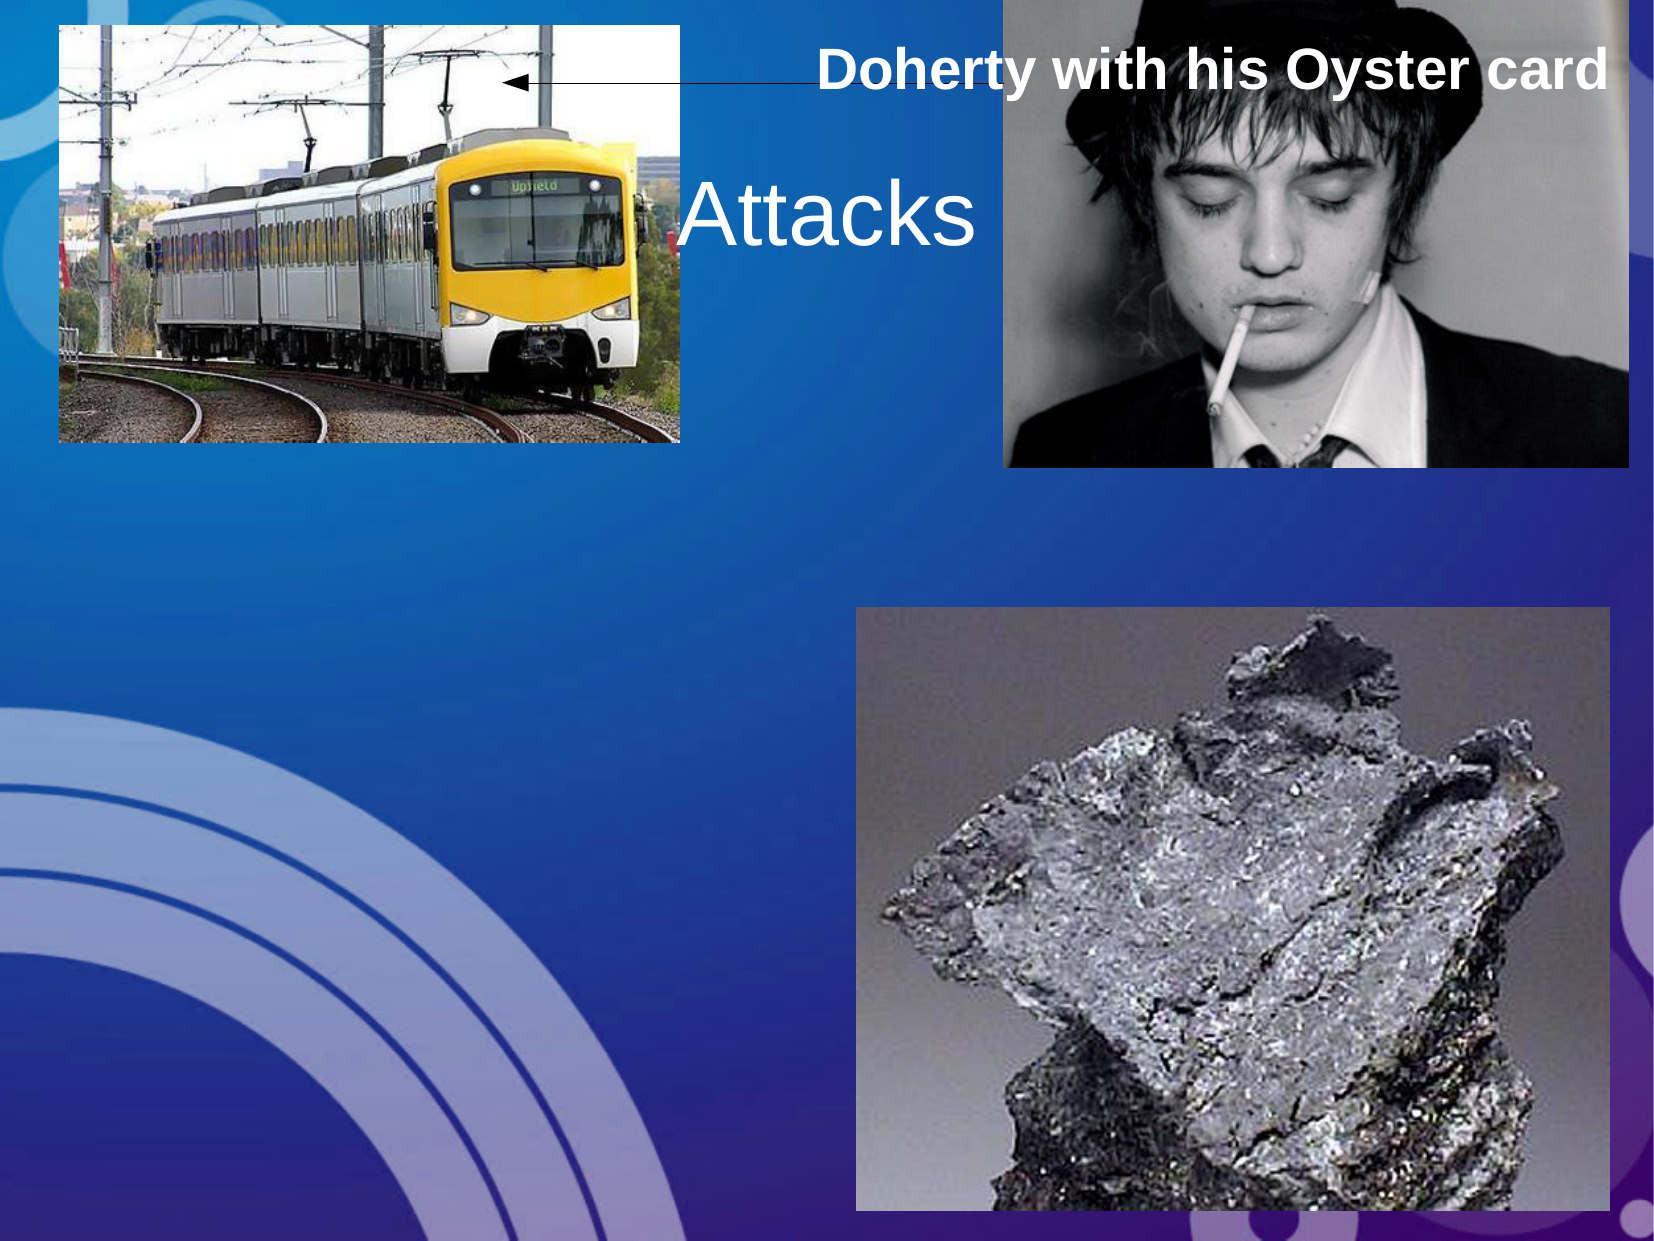

Doherty with his Oyster card
# Attacks
Relay
Cannot determine when card is being accessed
Preventative measures –
	Distance bounding protocols, Switches, Protective shields